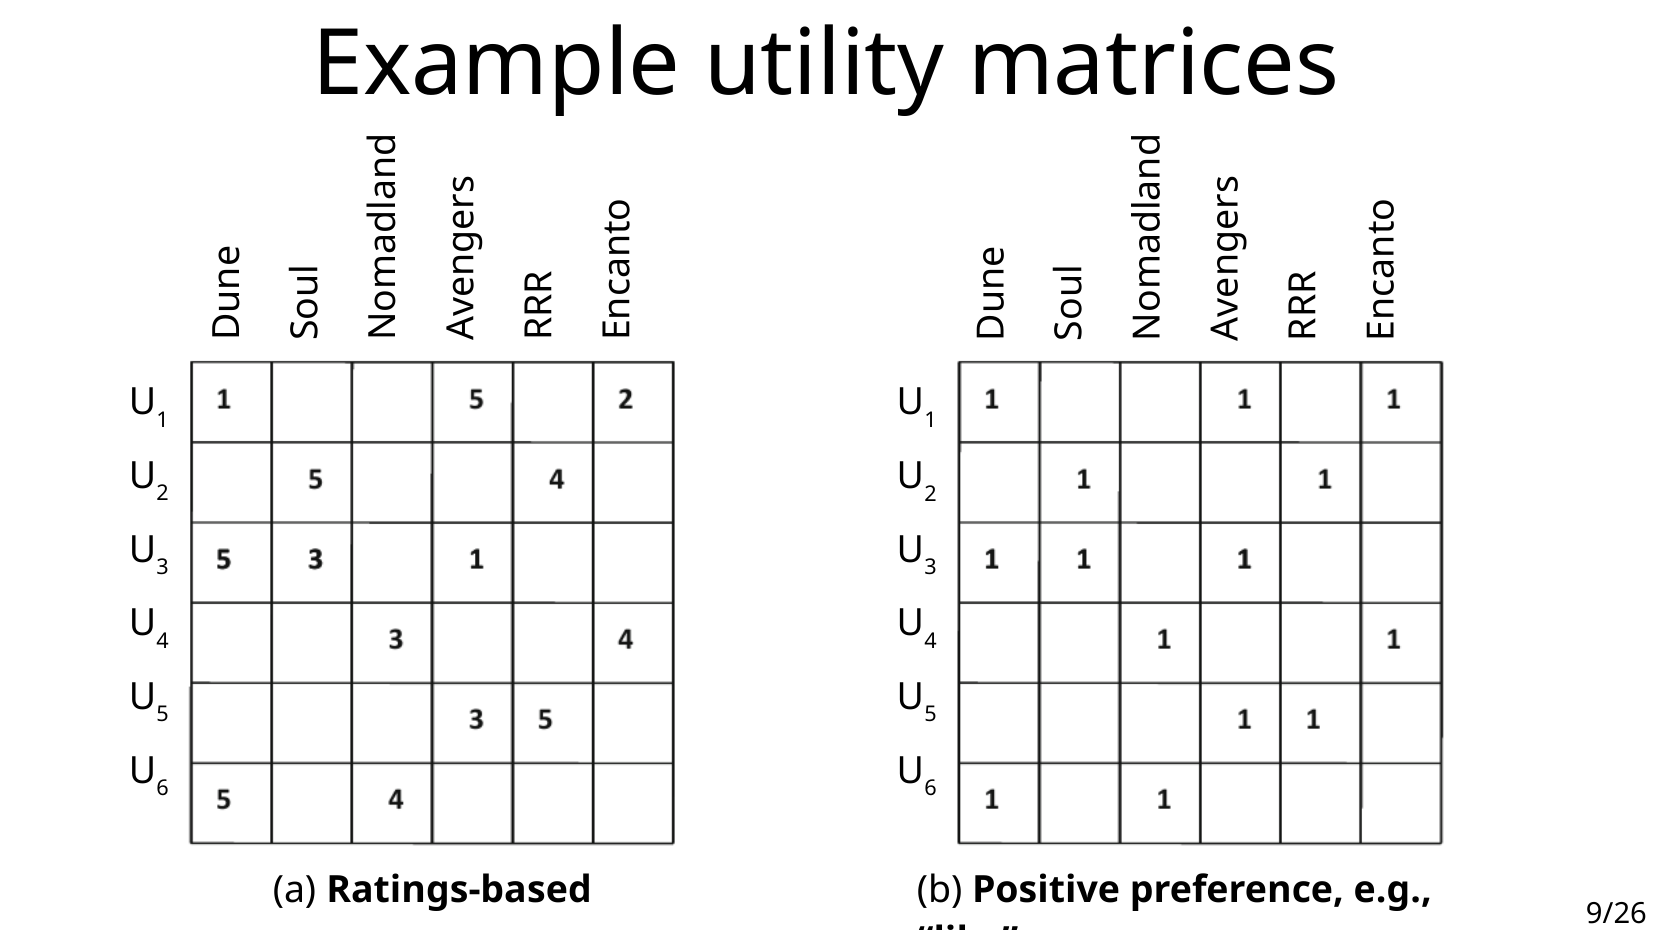

# Example utility matrices
Dune
Soul
Nomadland
Avengers
RRR
Encanto
Dune
Soul
Nomadland
Avengers
RRR
Encanto
U1
U2
U3
U4
U5
U6
U1
U2
U3
U4
U5
U6
(a) Ratings-based
(b) Positive preference, e.g., “like”
9